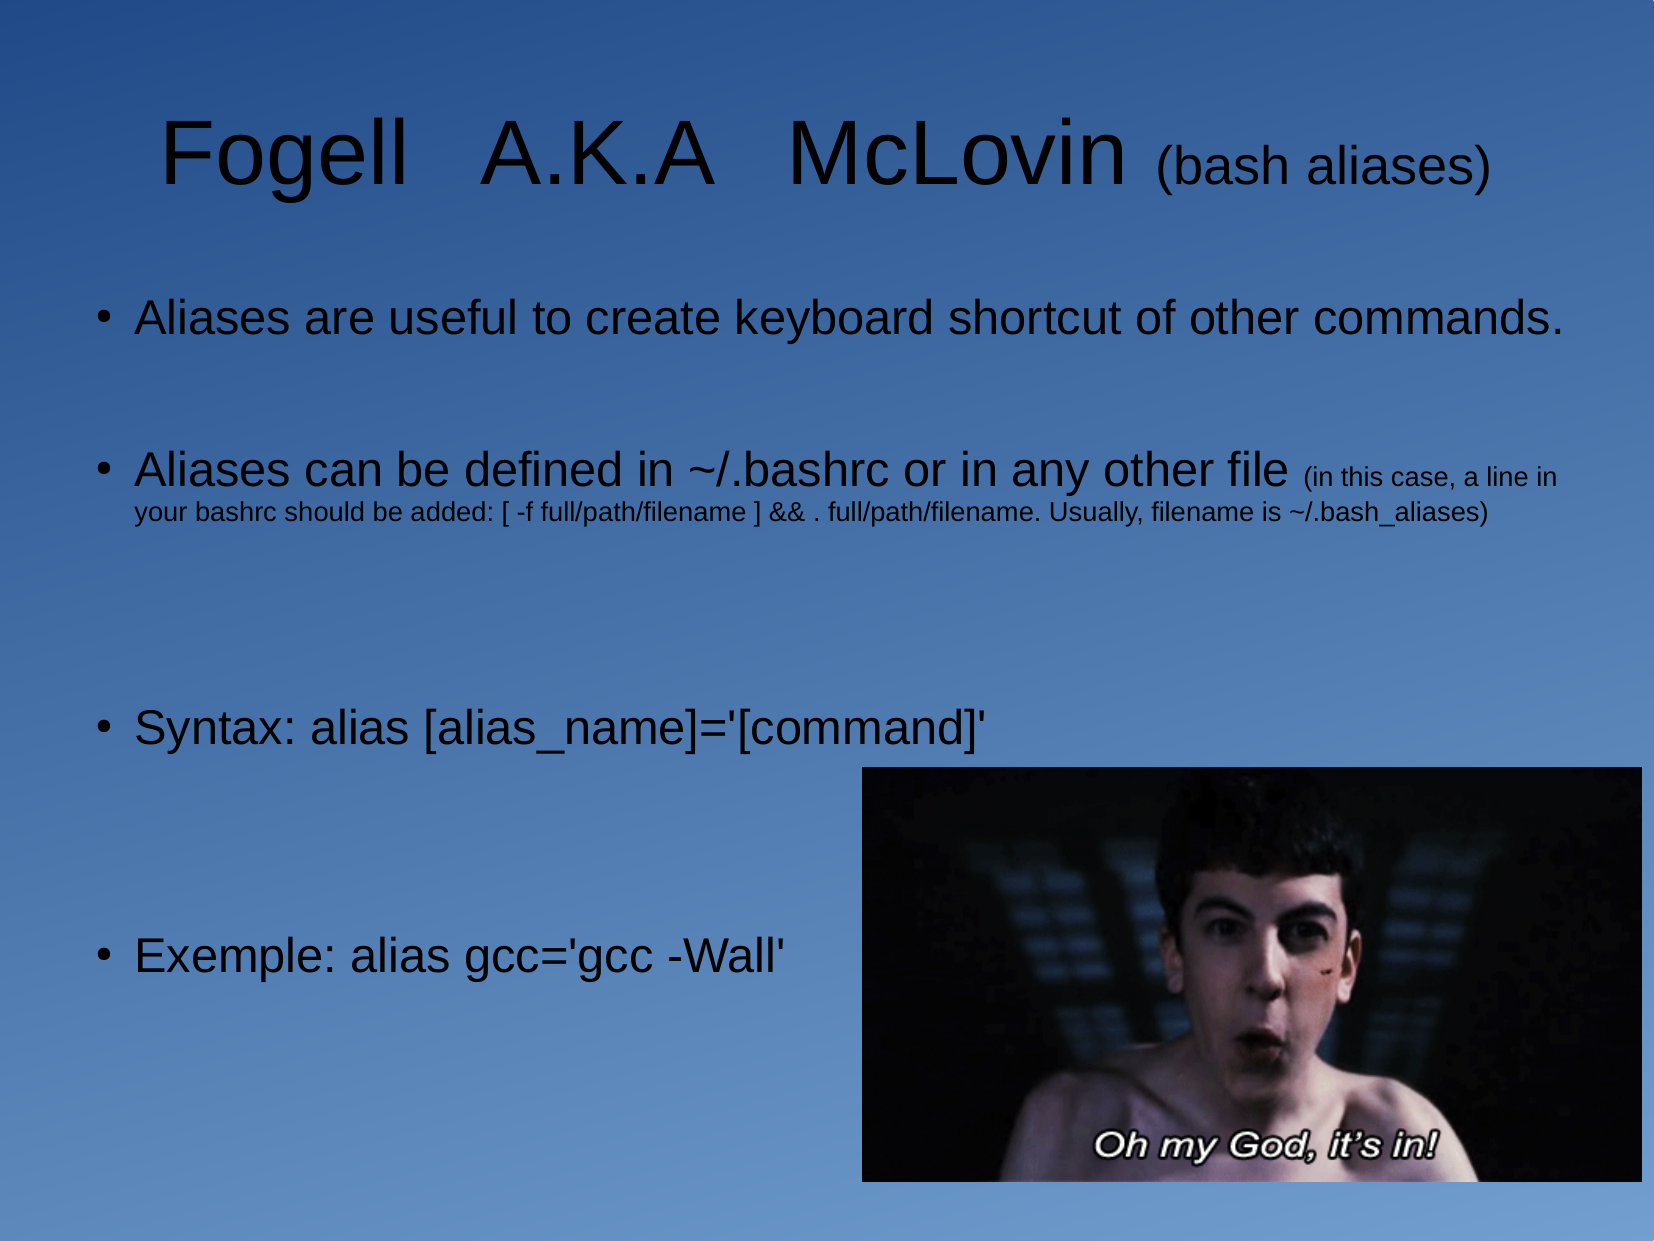

# Fogell A.K.A McLovin (bash aliases)
Aliases are useful to create keyboard shortcut of other commands.
Aliases can be defined in ~/.bashrc or in any other file (in this case, a line in your bashrc should be added: [ -f full/path/filename ] && . full/path/filename. Usually, filename is ~/.bash_aliases)
Syntax: alias [alias_name]='[command]'
Exemple: alias gcc='gcc -Wall'